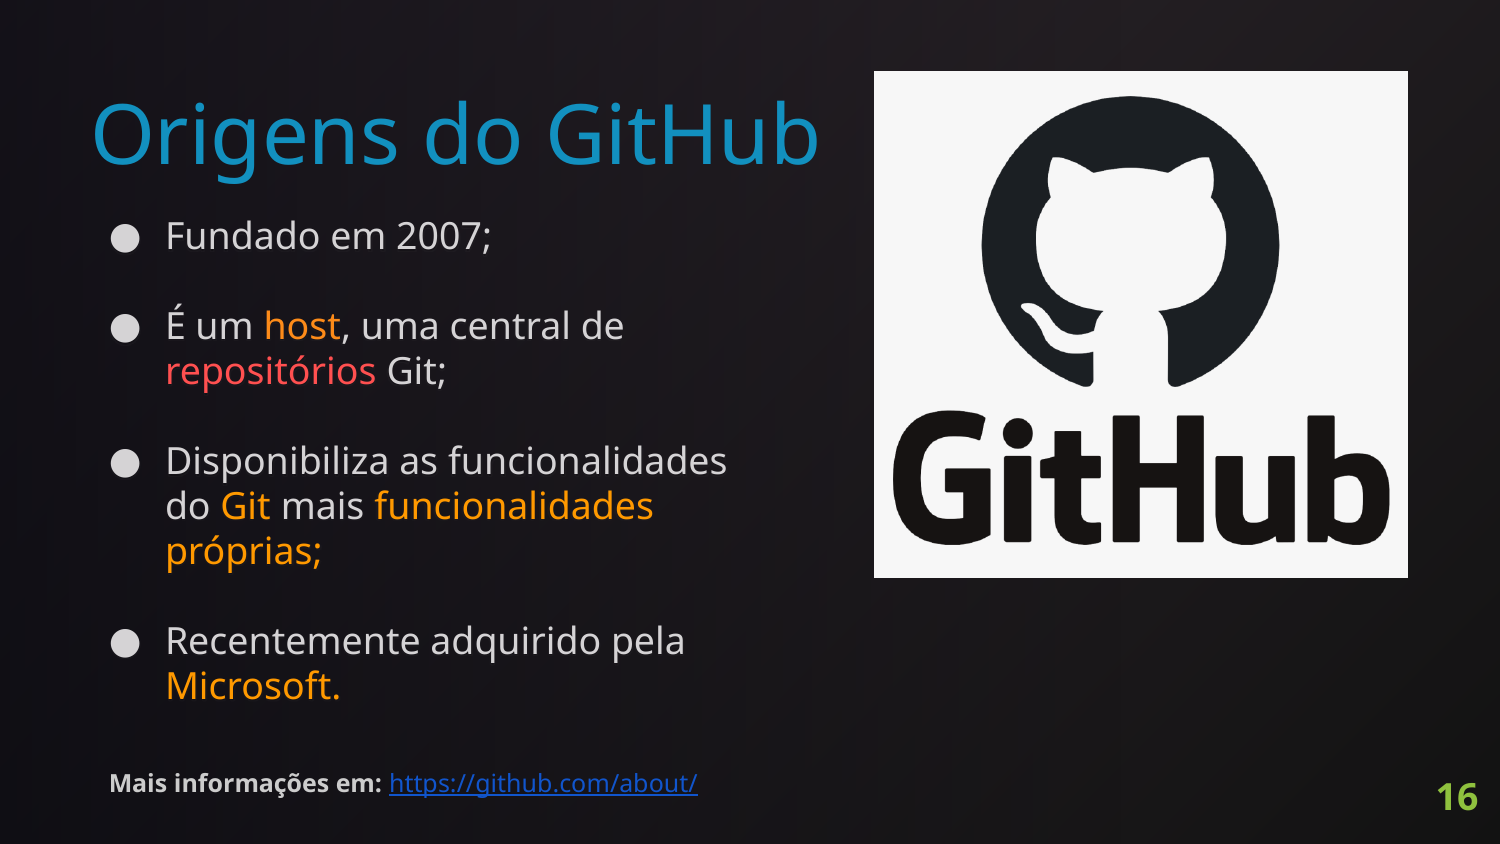

# Origens do GitHub
Fundado em 2007;
É um host, uma central de repositórios Git;
Disponibiliza as funcionalidades do Git mais funcionalidades próprias;
Recentemente adquirido pela Microsoft.
Mais informações em: https://github.com/about/